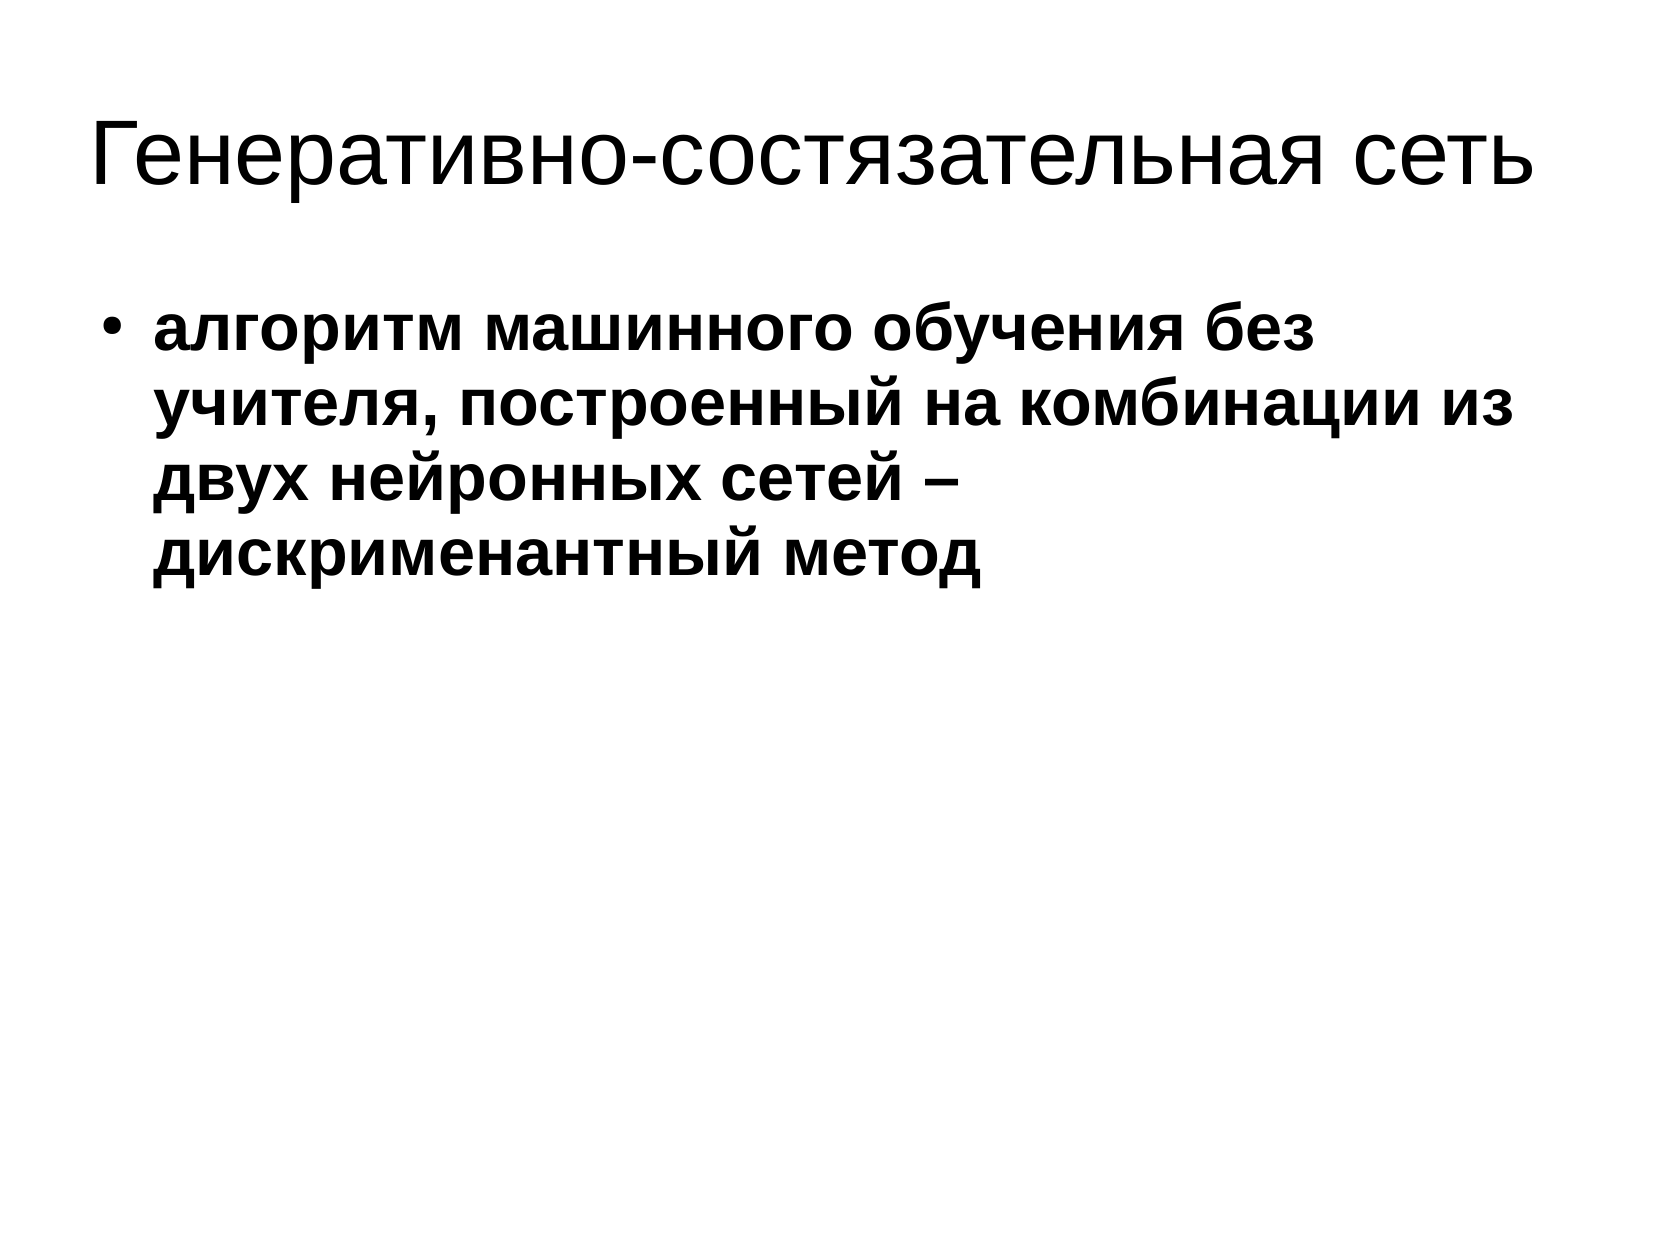

# Генеративно-состязательная сеть
алгоритм машинного обучения без учителя, построенный на комбинации из двух нейронных сетей – дискрименантный метод